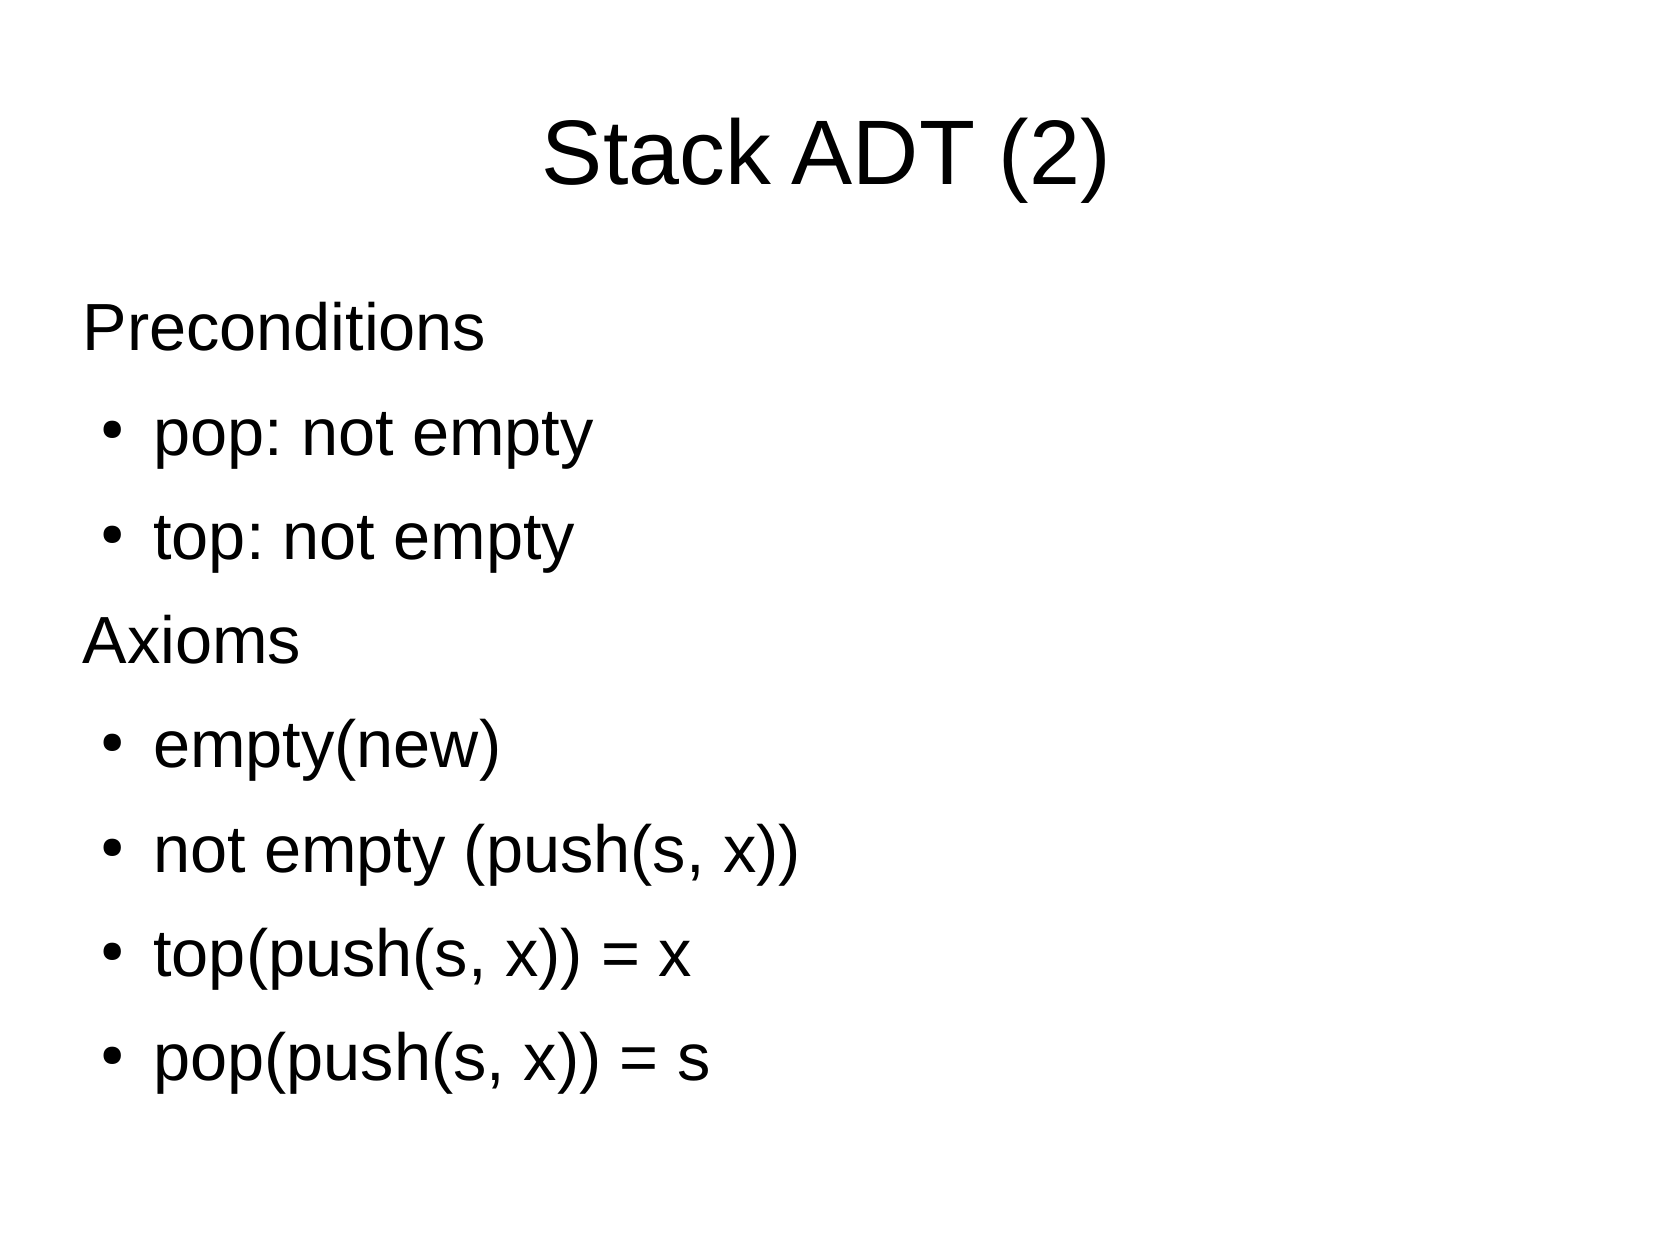

# Stack ADT (2)
Preconditions
pop: not empty
top: not empty
Axioms
empty(new)
not empty (push(s, x))
top(push(s, x)) = x
pop(push(s, x)) = s